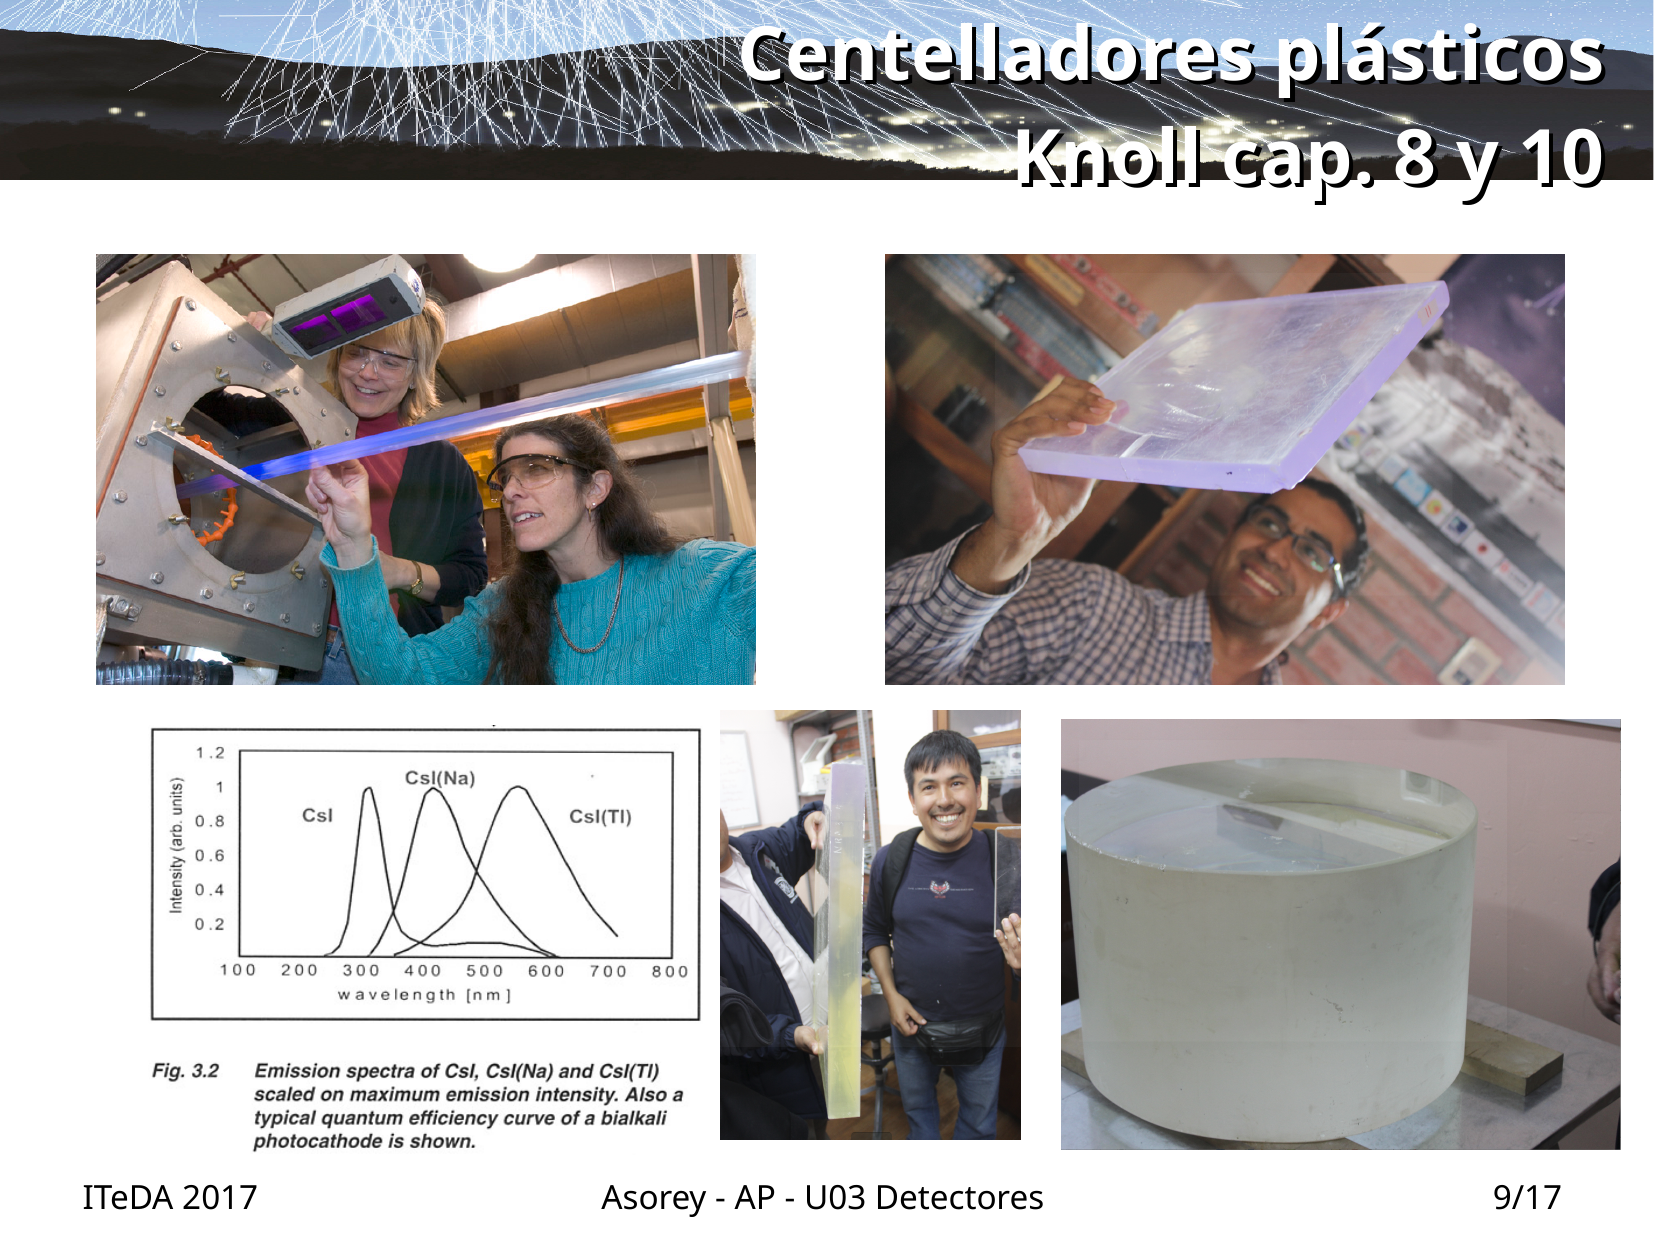

# Centelladores plásticos Knoll cap. 8 y 10
ITeDA 2017
Asorey - AP - U03 Detectores
9